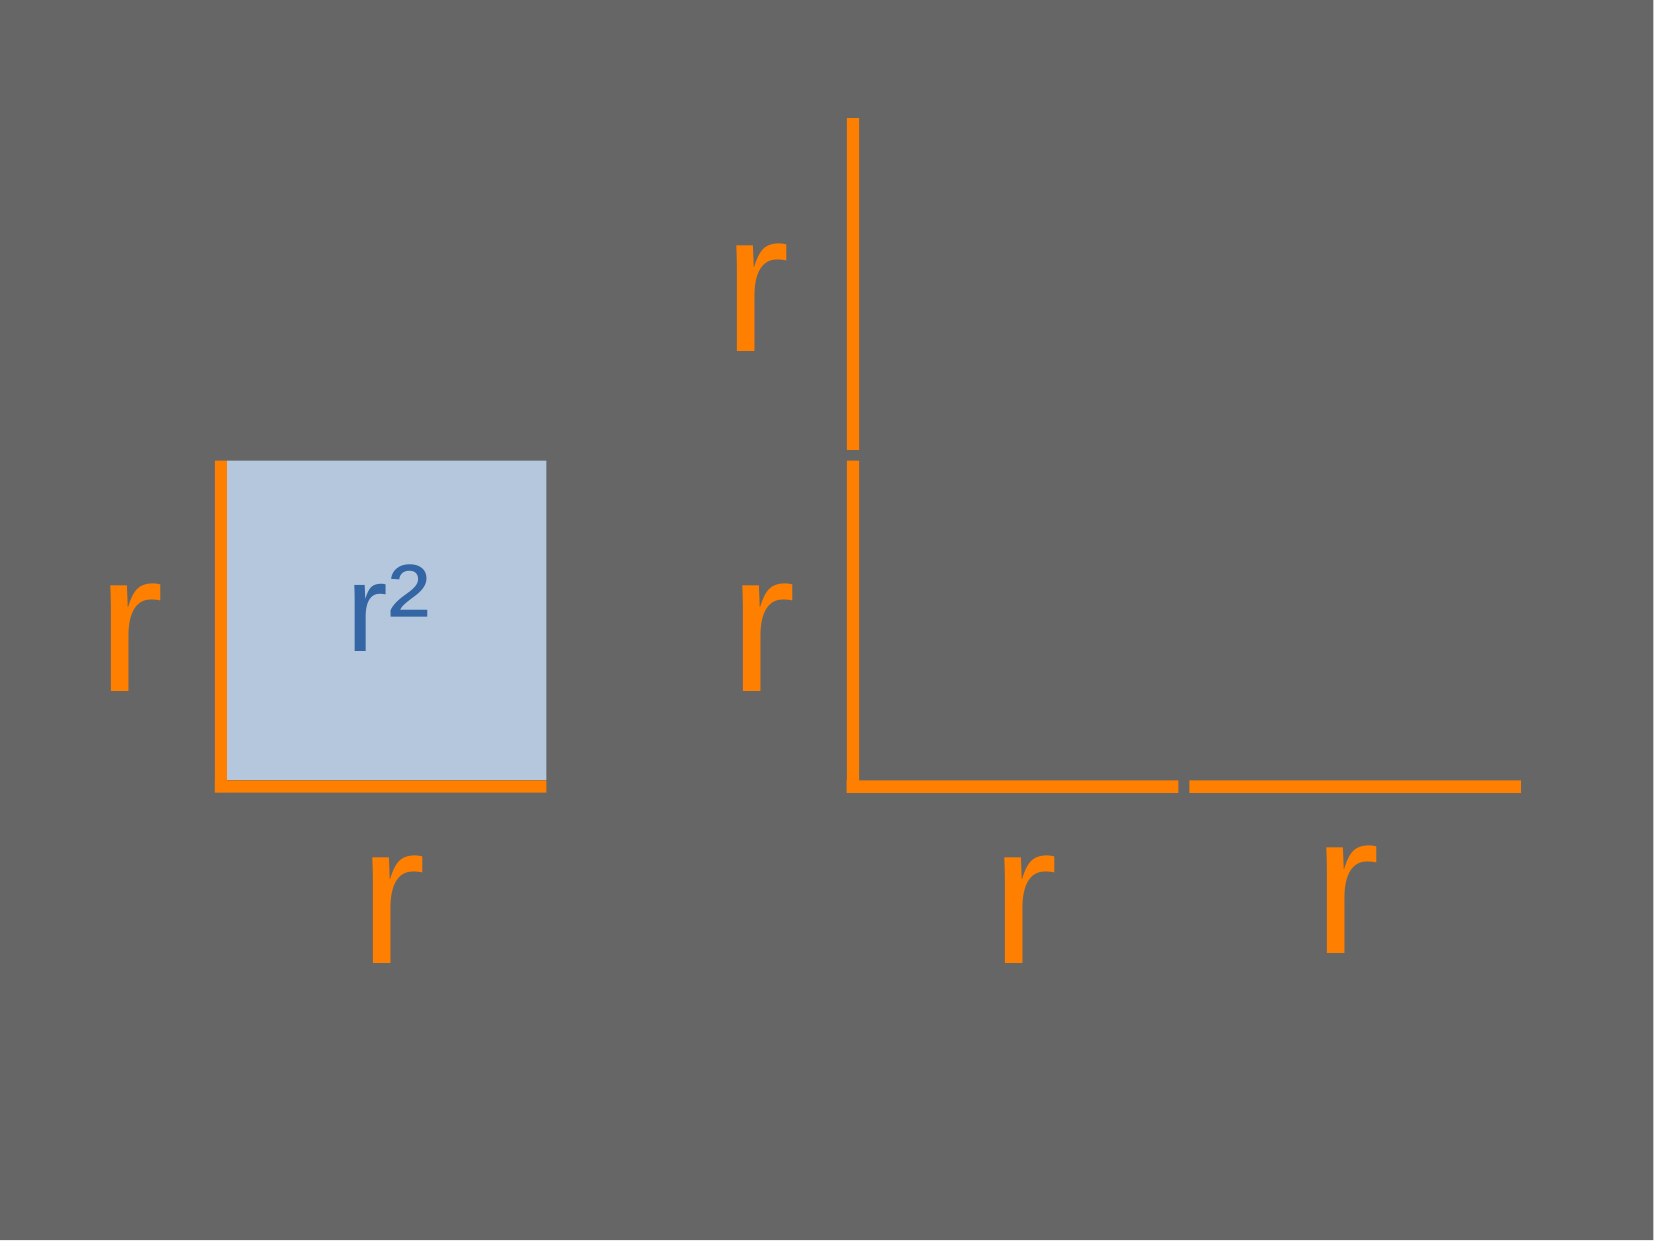

r
r
r
r²
r
r
r